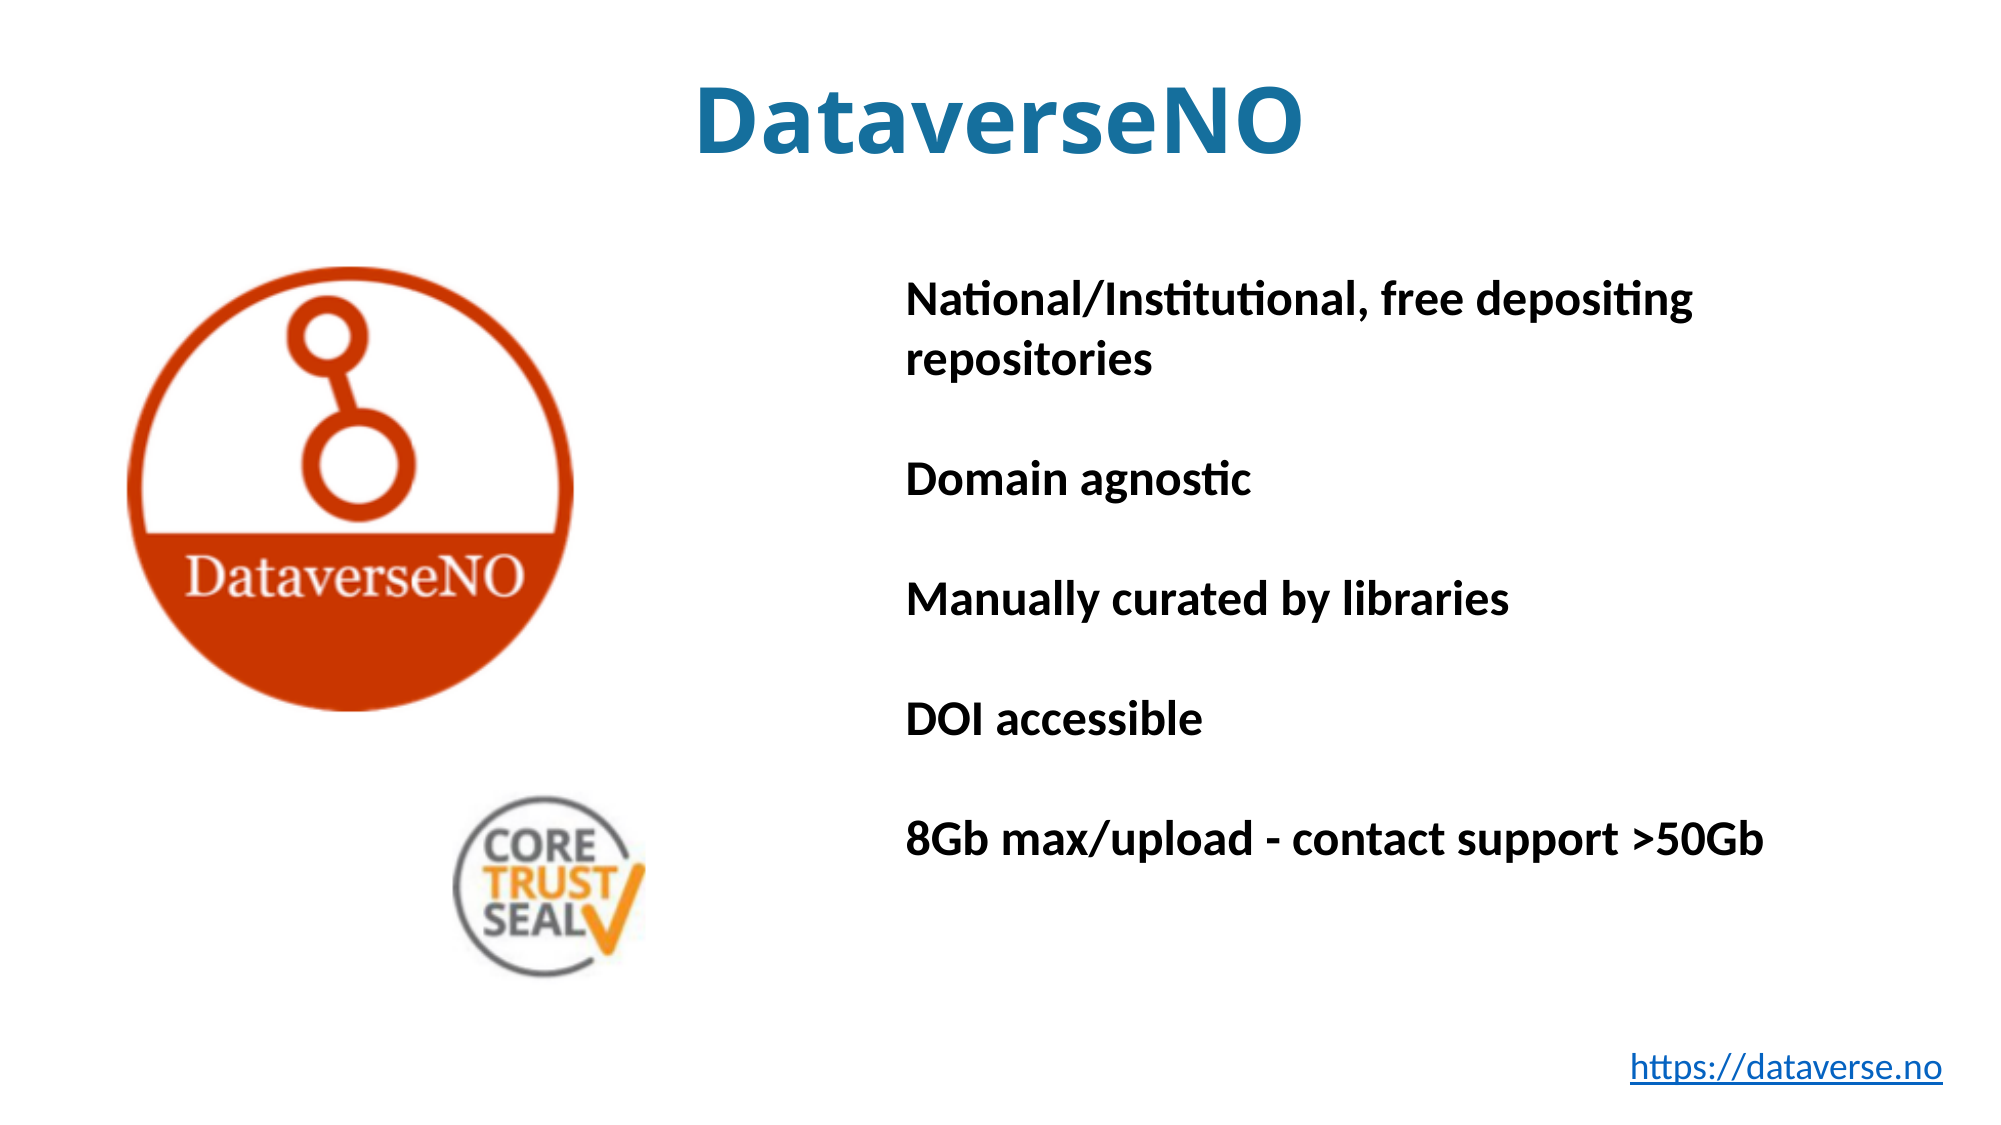

# DataverseNO
National/Institutional, free depositing repositories
Domain agnostic
Manually curated by libraries
DOI accessible
8Gb max/upload - contact support >50Gb
https://dataverse.no